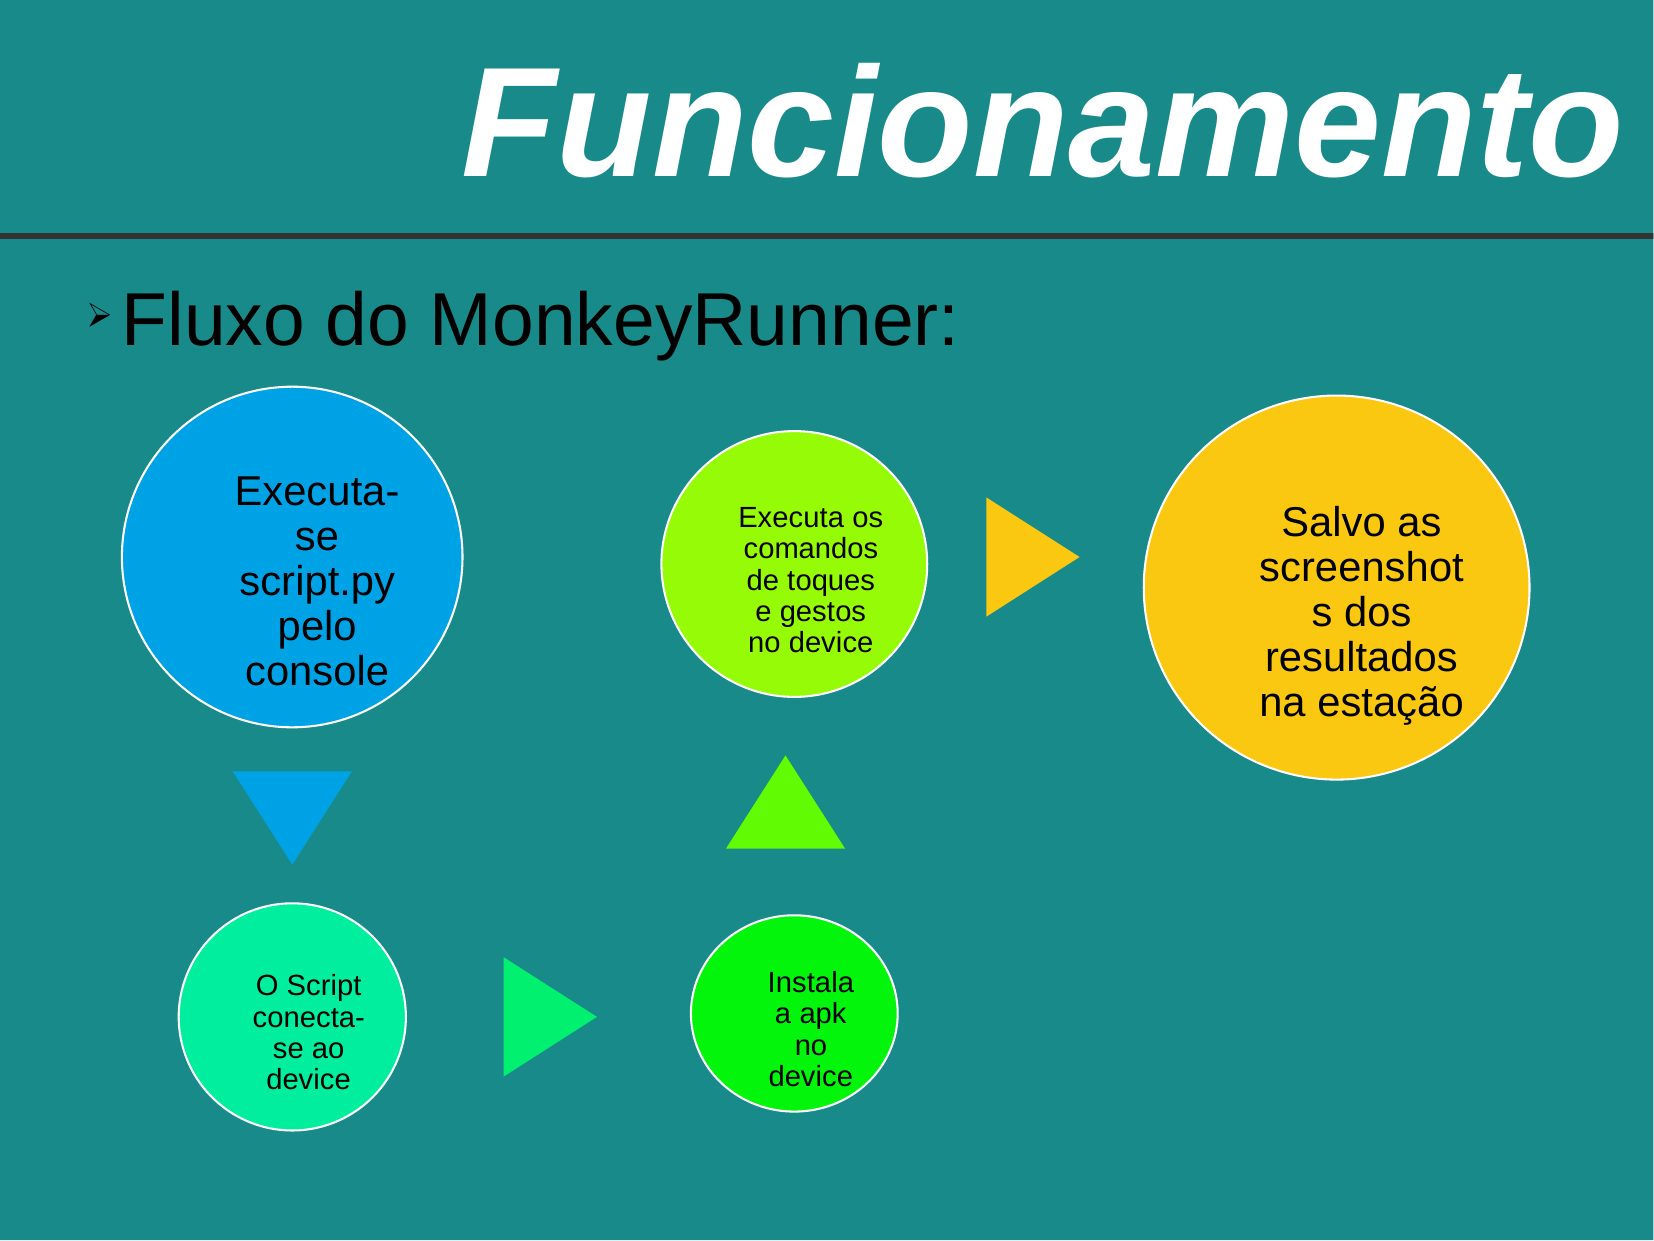

Funcionamento
Fluxo do MonkeyRunner:
Executa-se script.py pelo console
Salvo as screenshots dos resultados na estação
Executa os comandos de toques e gestos no device
O Script conecta-se ao device
Instala a apk no device